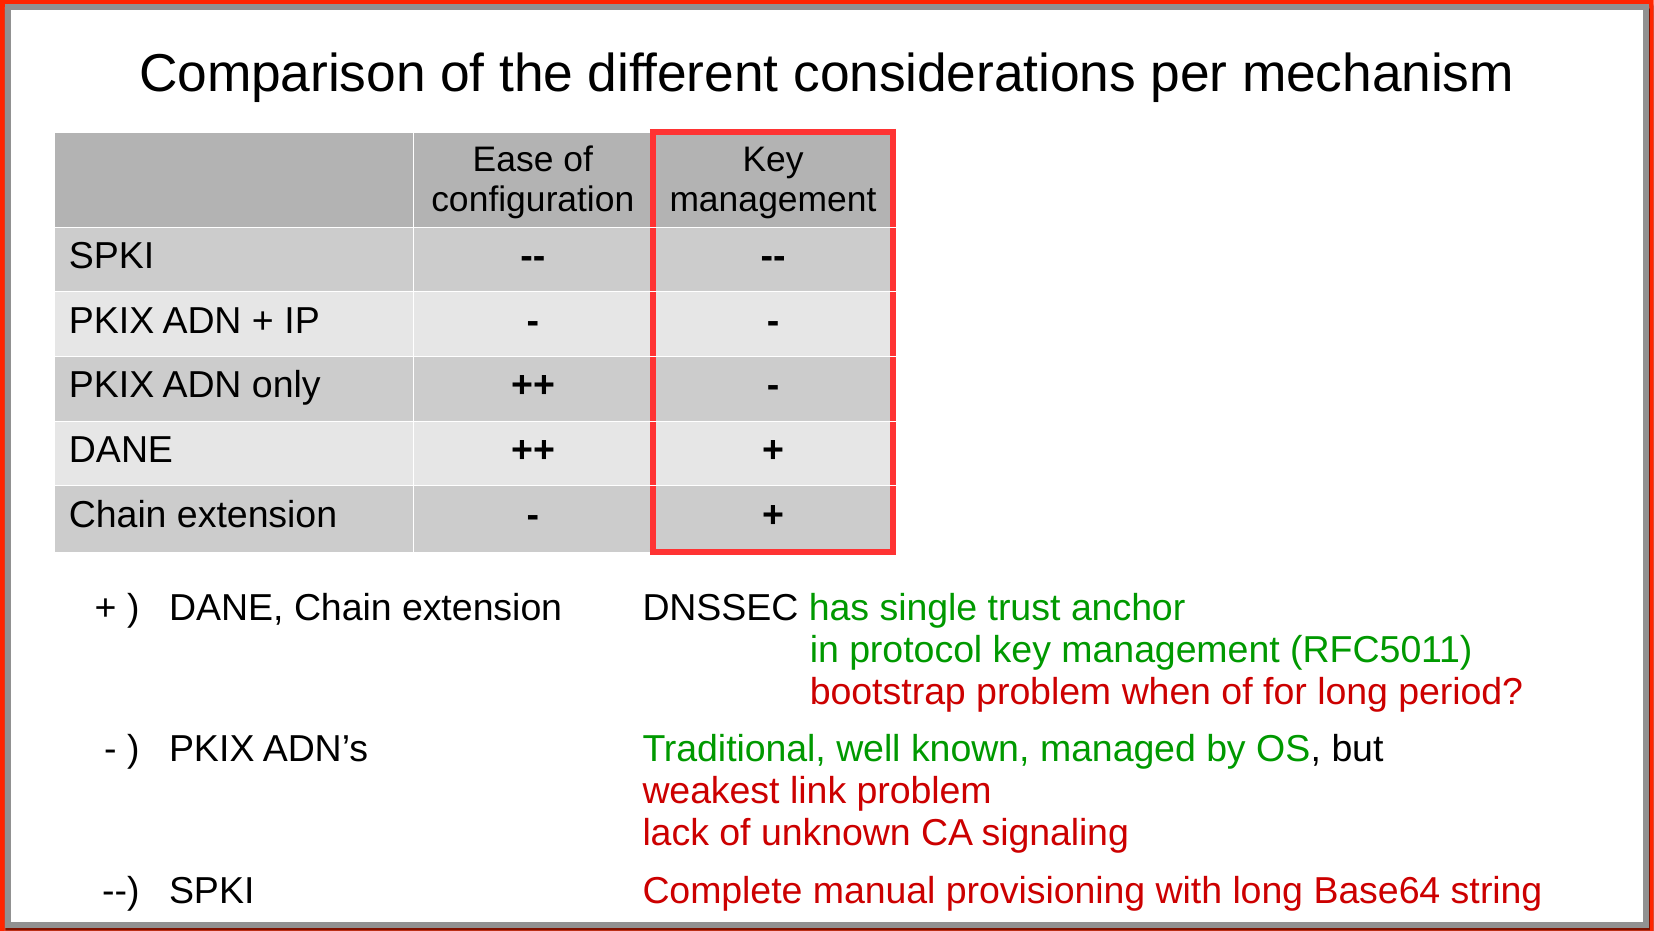

# Comparison of the different considerations per mechanism
| | Ease of configuration | Key management |
| --- | --- | --- |
| SPKI | -- | -- |
| PKIX ADN + IP | - | - |
| PKIX ADN only | ++ | - |
| DANE | ++ | + |
| Chain extension | - | + |
| + ) | DANE, Chain extension | DNSSEC has single trust anchor in protocol key management (RFC5011) bootstrap problem when of for long period? |
| --- | --- | --- |
| - ) | PKIX ADN’s | Traditional, well known, managed by OS, but weakest link problem lack of unknown CA signaling |
| --) | SPKI | Complete manual provisioning with long Base64 string |